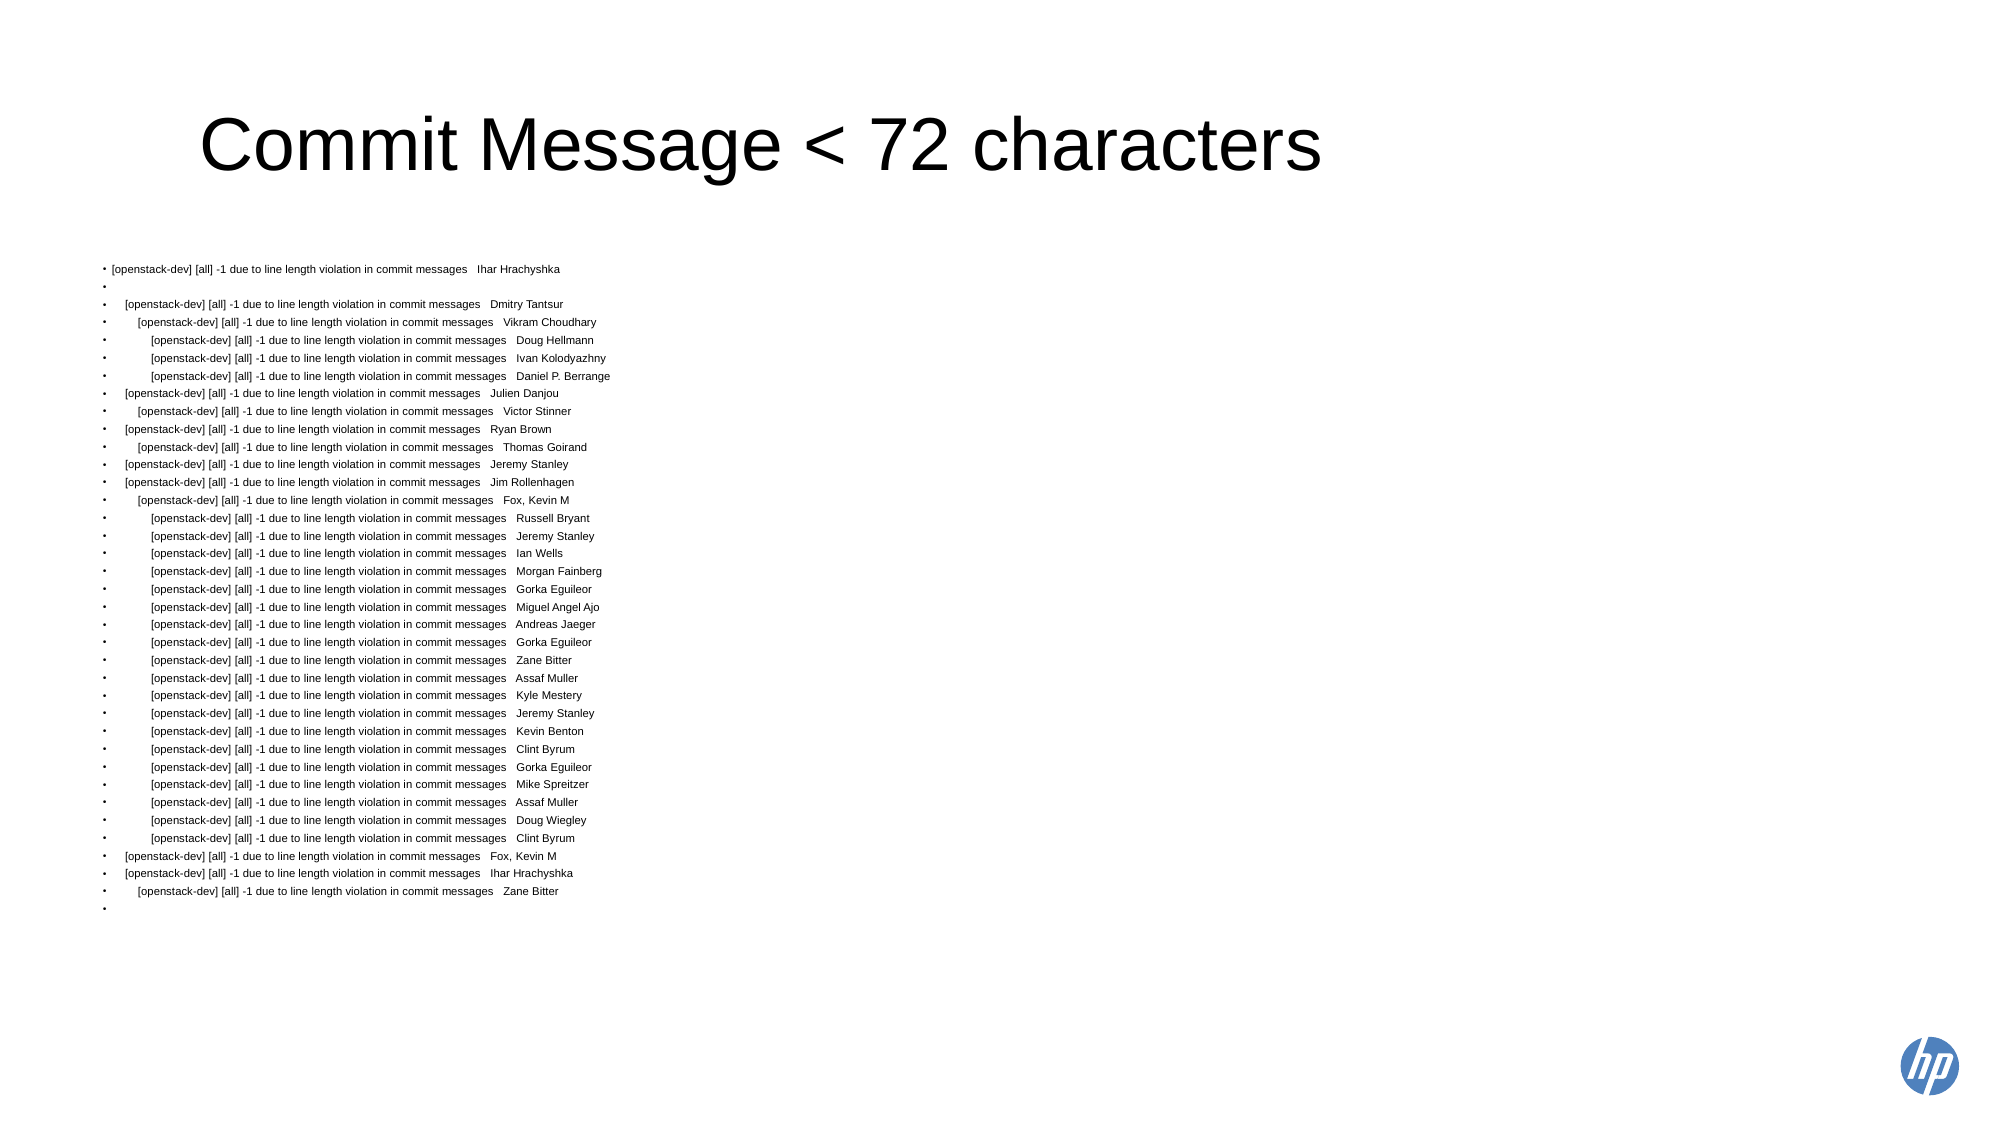

# Commit Message < 72 characters
[openstack-dev] [all] -1 due to line length violation in commit messages Ihar Hrachyshka
 [openstack-dev] [all] -1 due to line length violation in commit messages Dmitry Tantsur
 [openstack-dev] [all] -1 due to line length violation in commit messages Vikram Choudhary
 [openstack-dev] [all] -1 due to line length violation in commit messages Doug Hellmann
 [openstack-dev] [all] -1 due to line length violation in commit messages Ivan Kolodyazhny
 [openstack-dev] [all] -1 due to line length violation in commit messages Daniel P. Berrange
 [openstack-dev] [all] -1 due to line length violation in commit messages Julien Danjou
 [openstack-dev] [all] -1 due to line length violation in commit messages Victor Stinner
 [openstack-dev] [all] -1 due to line length violation in commit messages Ryan Brown
 [openstack-dev] [all] -1 due to line length violation in commit messages Thomas Goirand
 [openstack-dev] [all] -1 due to line length violation in commit messages Jeremy Stanley
 [openstack-dev] [all] -1 due to line length violation in commit messages Jim Rollenhagen
 [openstack-dev] [all] -1 due to line length violation in commit messages Fox, Kevin M
 [openstack-dev] [all] -1 due to line length violation in commit messages Russell Bryant
 [openstack-dev] [all] -1 due to line length violation in commit messages Jeremy Stanley
 [openstack-dev] [all] -1 due to line length violation in commit messages Ian Wells
 [openstack-dev] [all] -1 due to line length violation in commit messages Morgan Fainberg
 [openstack-dev] [all] -1 due to line length violation in commit messages Gorka Eguileor
 [openstack-dev] [all] -1 due to line length violation in commit messages Miguel Angel Ajo
 [openstack-dev] [all] -1 due to line length violation in commit messages Andreas Jaeger
 [openstack-dev] [all] -1 due to line length violation in commit messages Gorka Eguileor
 [openstack-dev] [all] -1 due to line length violation in commit messages Zane Bitter
 [openstack-dev] [all] -1 due to line length violation in commit messages Assaf Muller
 [openstack-dev] [all] -1 due to line length violation in commit messages Kyle Mestery
 [openstack-dev] [all] -1 due to line length violation in commit messages Jeremy Stanley
 [openstack-dev] [all] -1 due to line length violation in commit messages Kevin Benton
 [openstack-dev] [all] -1 due to line length violation in commit messages Clint Byrum
 [openstack-dev] [all] -1 due to line length violation in commit messages Gorka Eguileor
 [openstack-dev] [all] -1 due to line length violation in commit messages Mike Spreitzer
 [openstack-dev] [all] -1 due to line length violation in commit messages Assaf Muller
 [openstack-dev] [all] -1 due to line length violation in commit messages Doug Wiegley
 [openstack-dev] [all] -1 due to line length violation in commit messages Clint Byrum
 [openstack-dev] [all] -1 due to line length violation in commit messages Fox, Kevin M
 [openstack-dev] [all] -1 due to line length violation in commit messages Ihar Hrachyshka
 [openstack-dev] [all] -1 due to line length violation in commit messages Zane Bitter